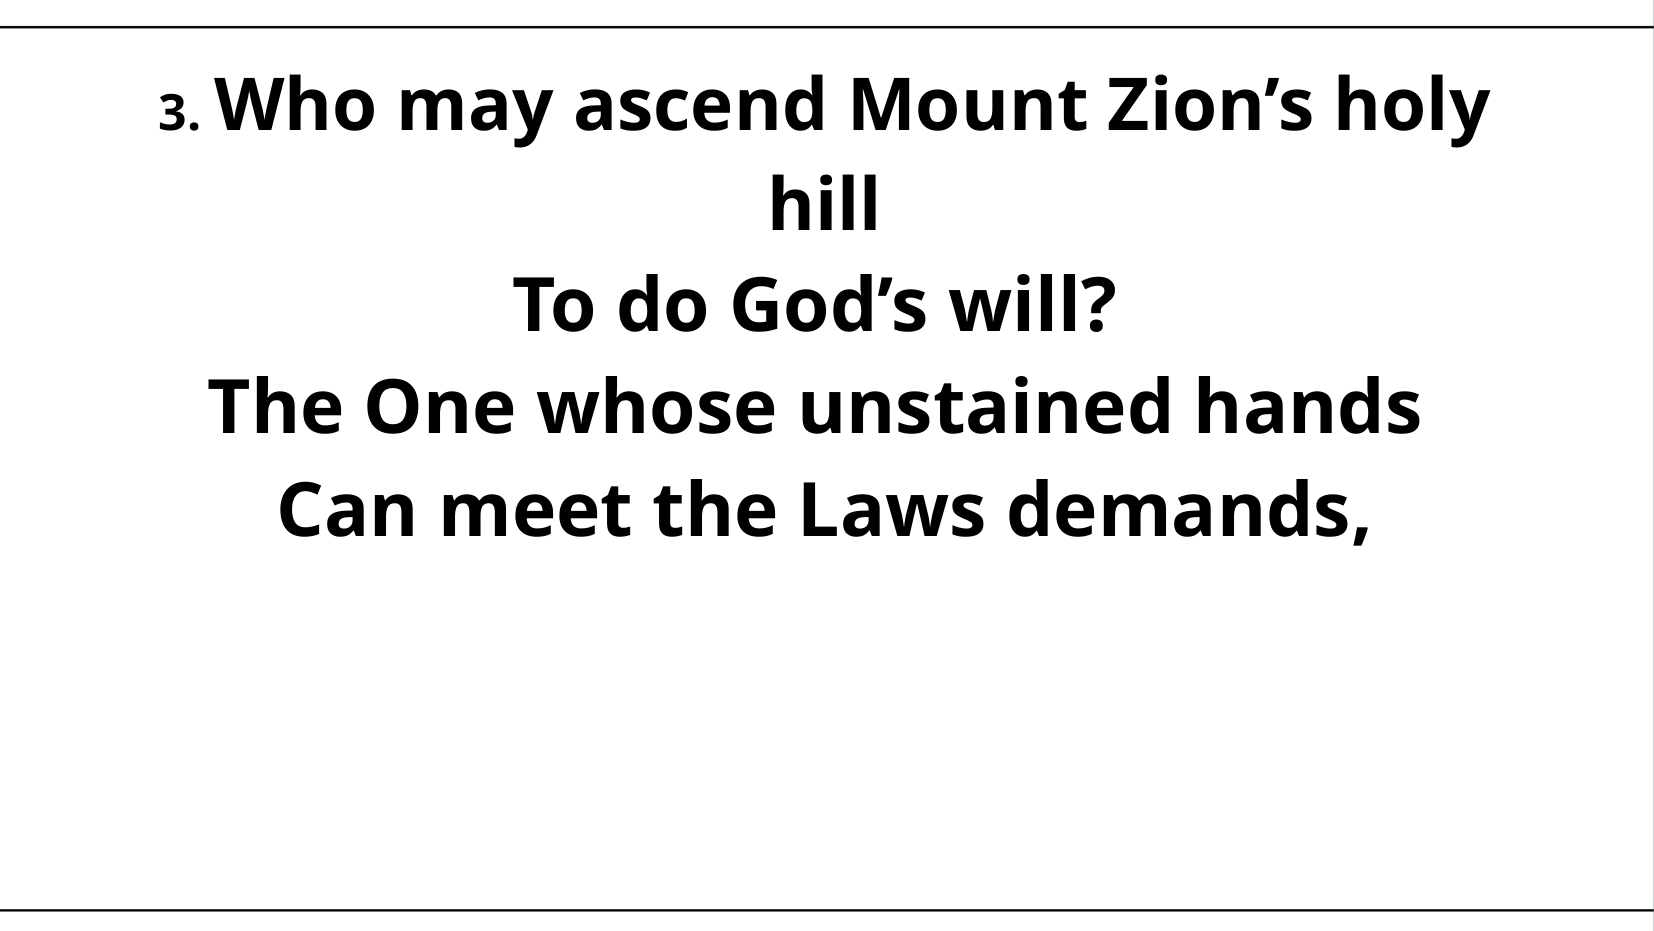

3. Who may ascend Mount Zion’s holy hill
To do God’s will?
The One whose unstained hands
Can meet the Laws demands,